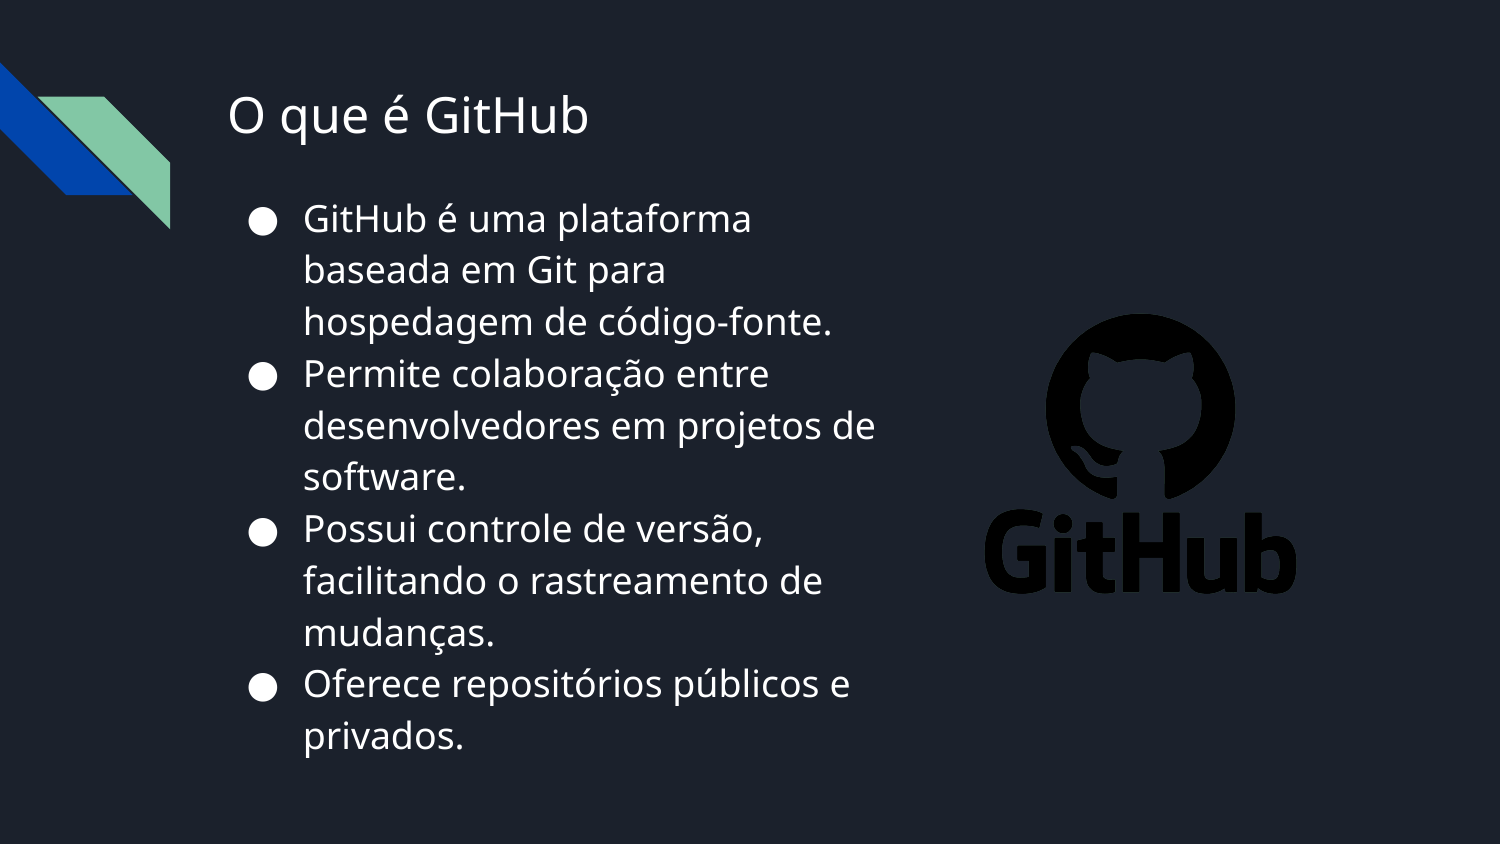

# O que é GitHub
GitHub é uma plataforma baseada em Git para hospedagem de código-fonte.
Permite colaboração entre desenvolvedores em projetos de software.
Possui controle de versão, facilitando o rastreamento de mudanças.
Oferece repositórios públicos e privados.